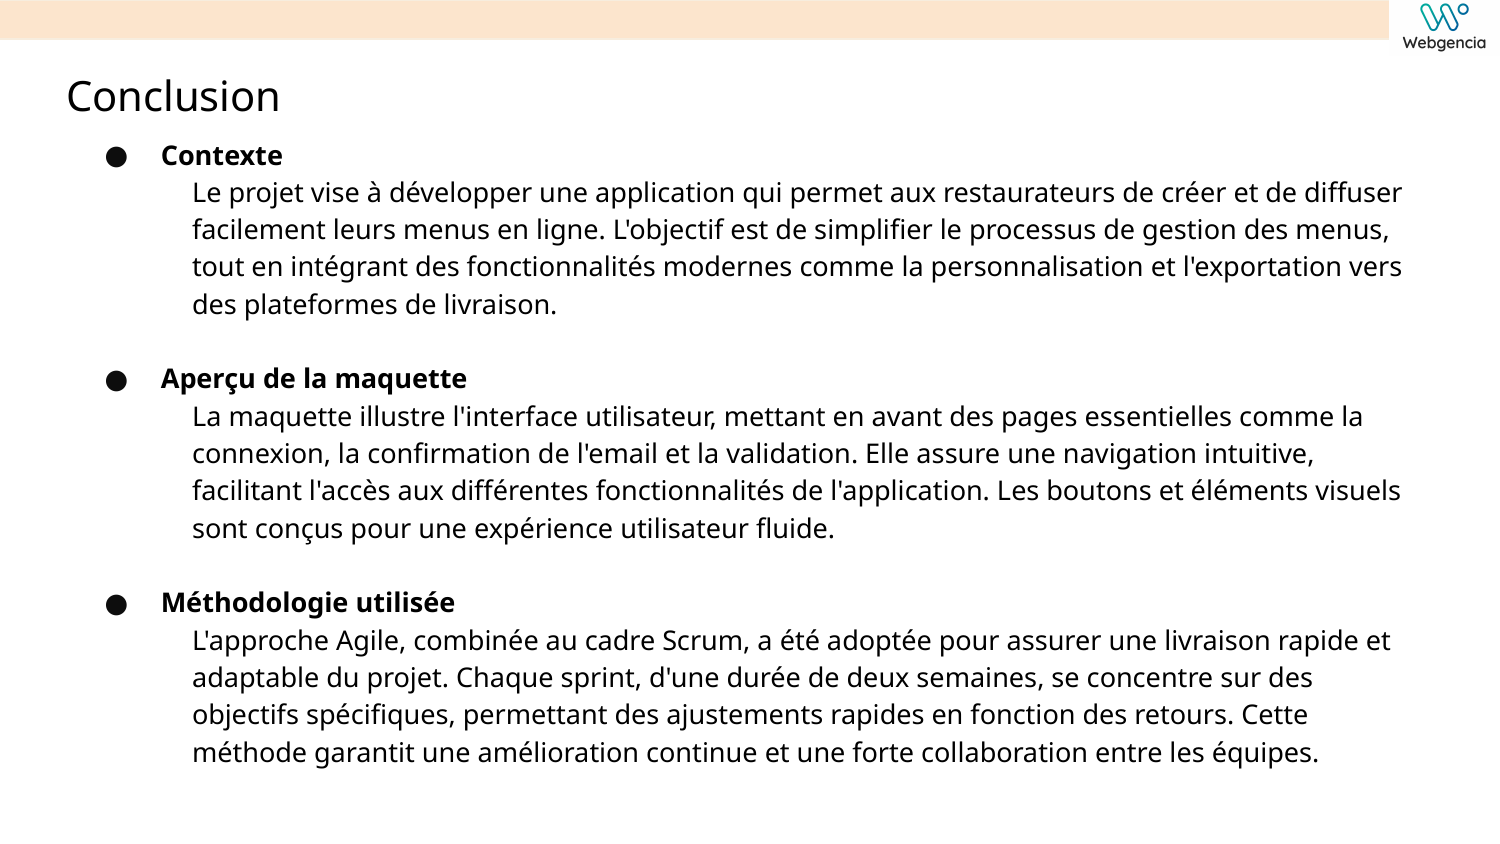

# Conclusion
Contexte
Le projet vise à développer une application qui permet aux restaurateurs de créer et de diffuser facilement leurs menus en ligne. L'objectif est de simplifier le processus de gestion des menus, tout en intégrant des fonctionnalités modernes comme la personnalisation et l'exportation vers des plateformes de livraison.
Aperçu de la maquette
La maquette illustre l'interface utilisateur, mettant en avant des pages essentielles comme la connexion, la confirmation de l'email et la validation. Elle assure une navigation intuitive, facilitant l'accès aux différentes fonctionnalités de l'application. Les boutons et éléments visuels sont conçus pour une expérience utilisateur fluide.
Méthodologie utilisée
L'approche Agile, combinée au cadre Scrum, a été adoptée pour assurer une livraison rapide et adaptable du projet. Chaque sprint, d'une durée de deux semaines, se concentre sur des objectifs spécifiques, permettant des ajustements rapides en fonction des retours. Cette méthode garantit une amélioration continue et une forte collaboration entre les équipes.